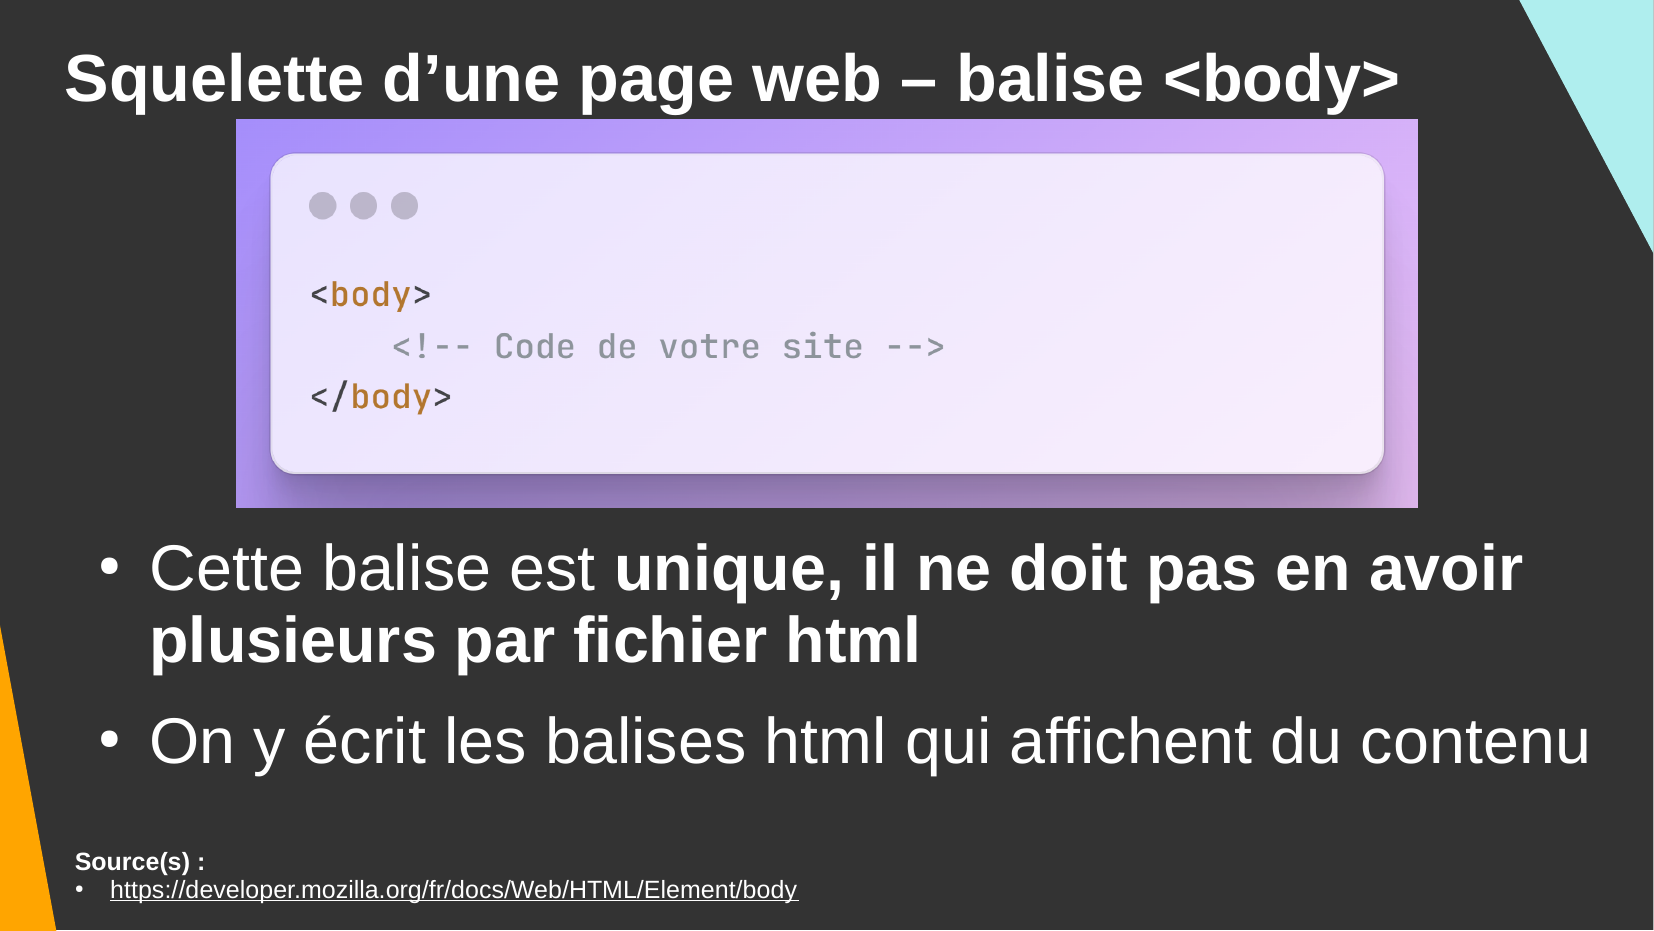

# Squelette d’une page web – balise <body>
Cette balise est unique, il ne doit pas en avoir plusieurs par fichier html
On y écrit les balises html qui affichent du contenu
Source(s) :
https://developer.mozilla.org/fr/docs/Web/HTML/Element/body